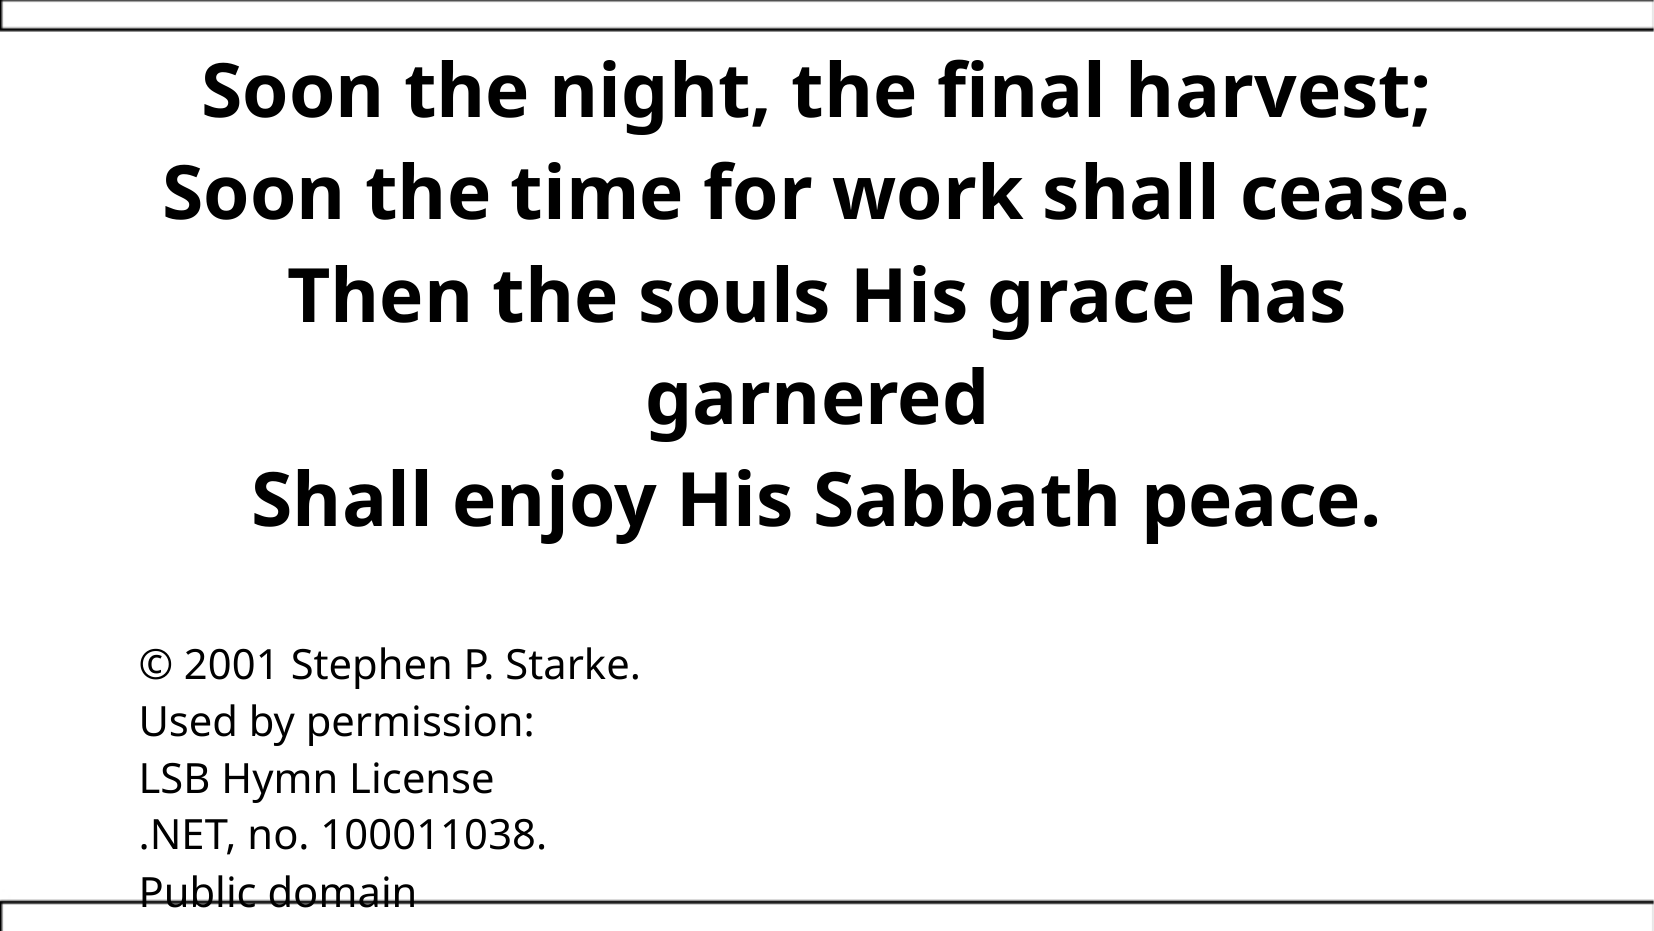

Soon the night, the final harvest;
Soon the time for work shall cease.
Then the souls His grace has garnered
Shall enjoy His Sabbath peace.
© 2001 Stephen P. Starke.
Used by permission:
LSB Hymn License
.NET, no. 100011038.
Public domain